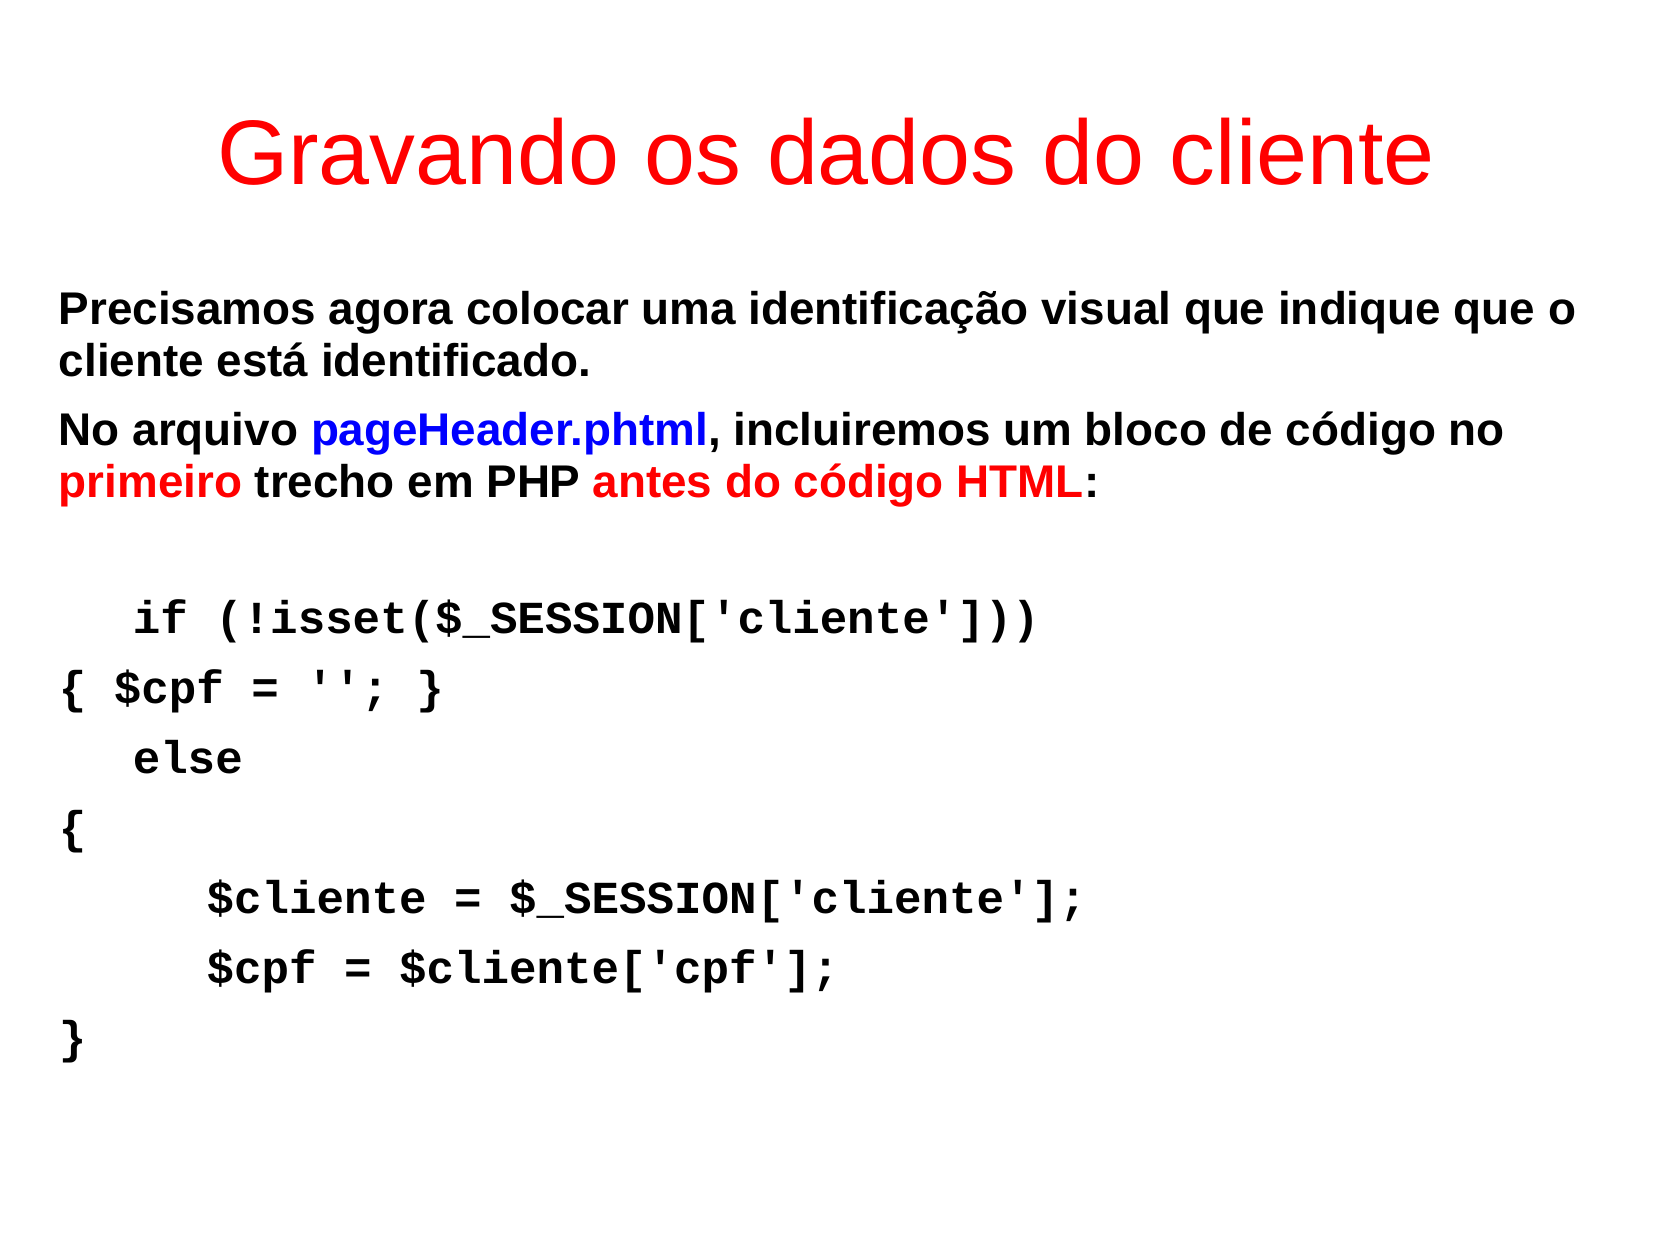

# Gravando os dados do cliente
Precisamos agora colocar uma identificação visual que indique que o cliente está identificado.
No arquivo pageHeader.phtml, incluiremos um bloco de código no primeiro trecho em PHP antes do código HTML:
 	if (!isset($_SESSION['cliente']))
{ $cpf = ''; }
 	else
{
 		$cliente = $_SESSION['cliente'];
 		$cpf = $cliente['cpf'];
}